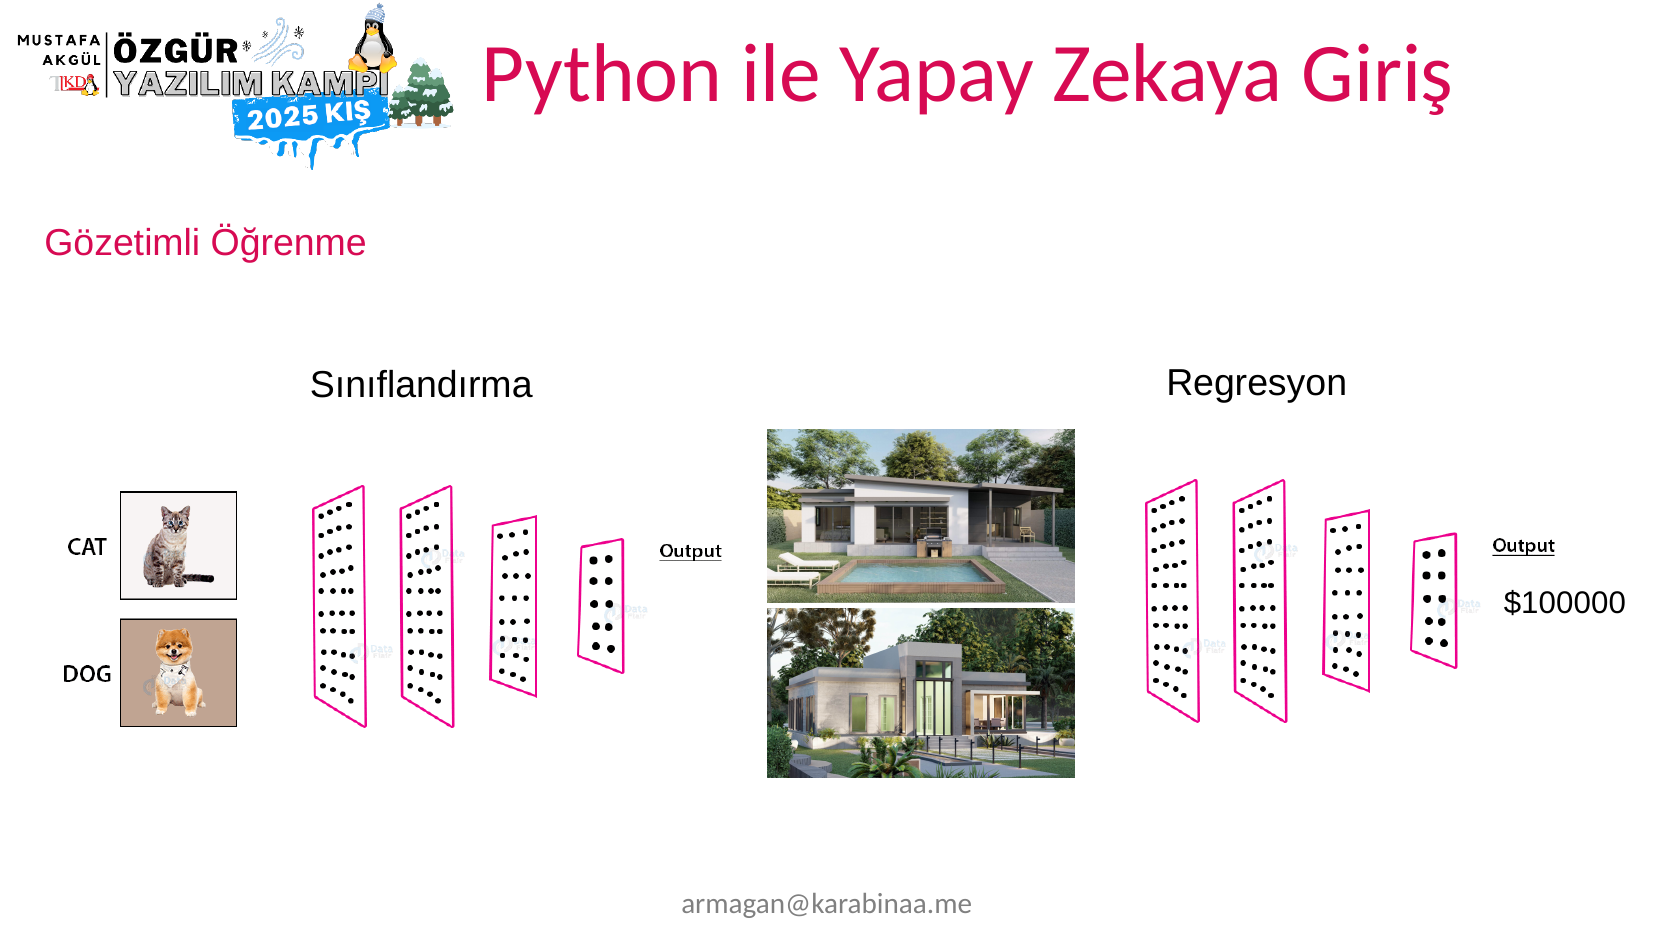

Python ile Yapay Zekaya Giriş
Gözetimli Öğrenme
Regresyon
Sınıflandırma
$100000
armagan@karabinaa.me